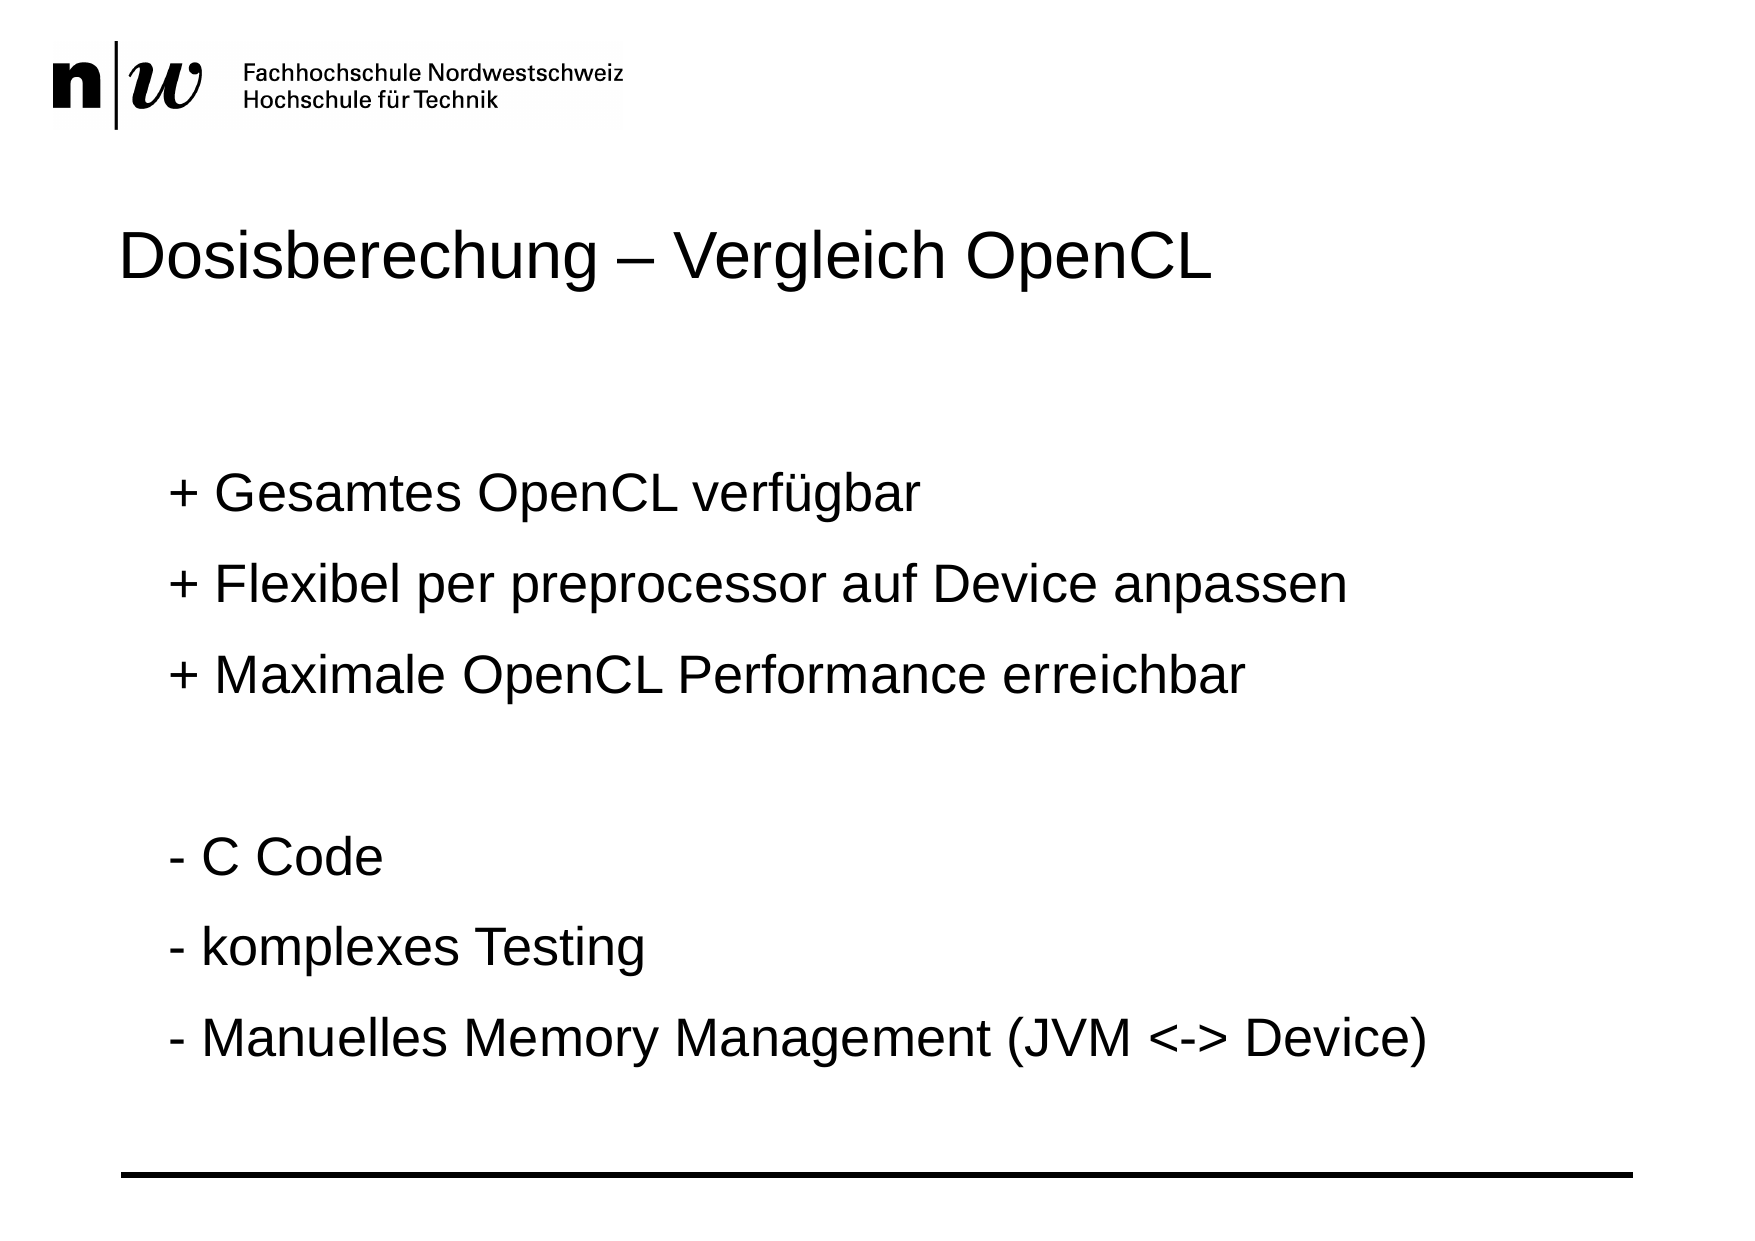

Dosisberechung – Vergleich OpenCL
+ Gesamtes OpenCL verfügbar
+ Flexibel per preprocessor auf Device anpassen
+ Maximale OpenCL Performance erreichbar
- C Code
- komplexes Testing
- Manuelles Memory Management (JVM <-> Device)